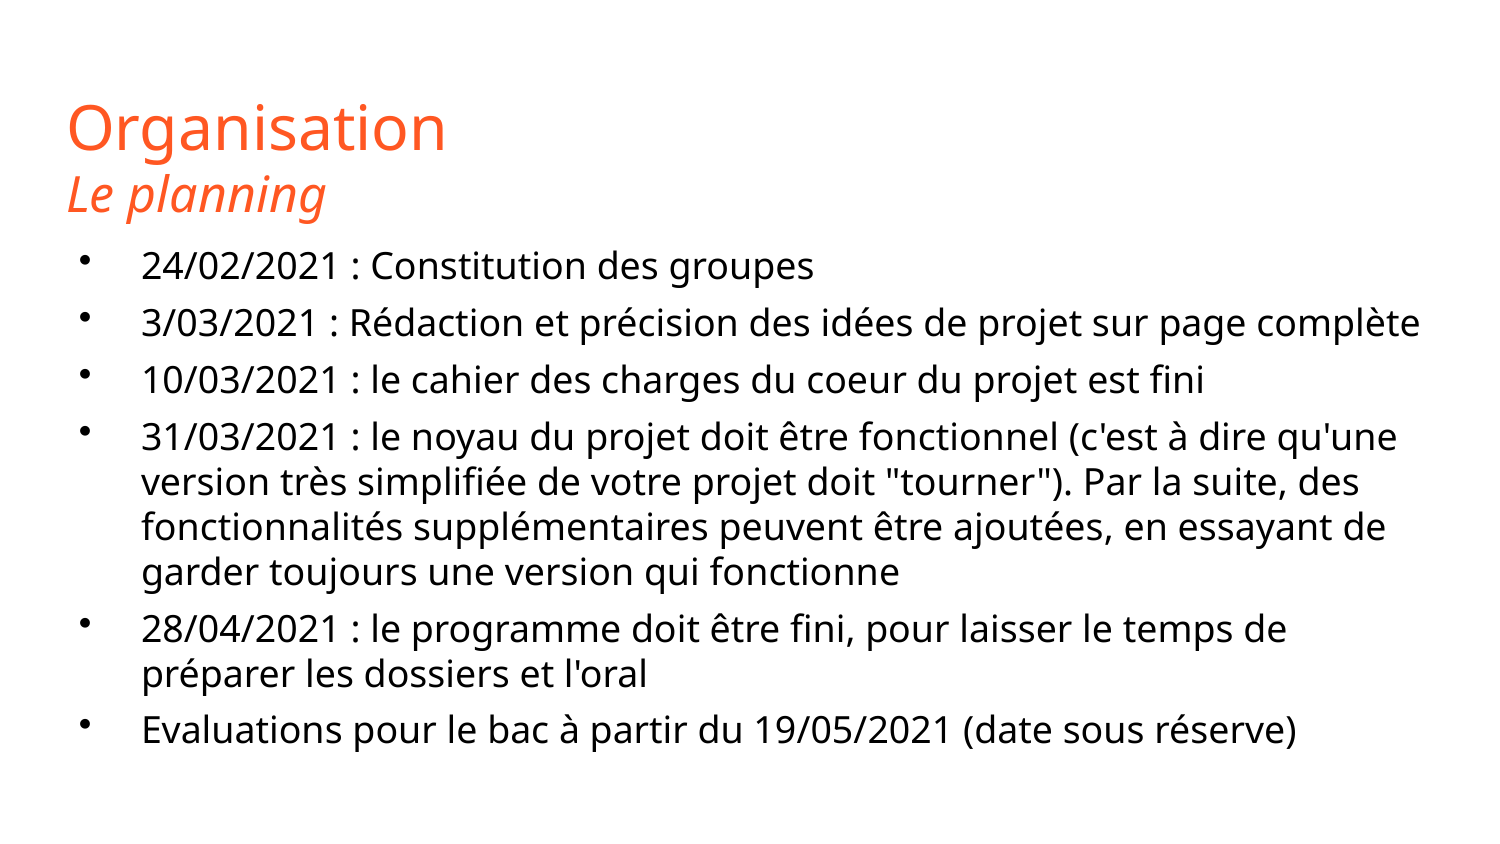

# Organisation Le planning
24/02/2021 : Constitution des groupes
3/03/2021 : Rédaction et précision des idées de projet sur page complète
10/03/2021 : le cahier des charges du coeur du projet est fini
31/03/2021 : le noyau du projet doit être fonctionnel (c'est à dire qu'une version très simplifiée de votre projet doit "tourner"). Par la suite, des fonctionnalités supplémentaires peuvent être ajoutées, en essayant de garder toujours une version qui fonctionne
28/04/2021 : le programme doit être fini, pour laisser le temps de préparer les dossiers et l'oral
Evaluations pour le bac à partir du 19/05/2021 (date sous réserve)